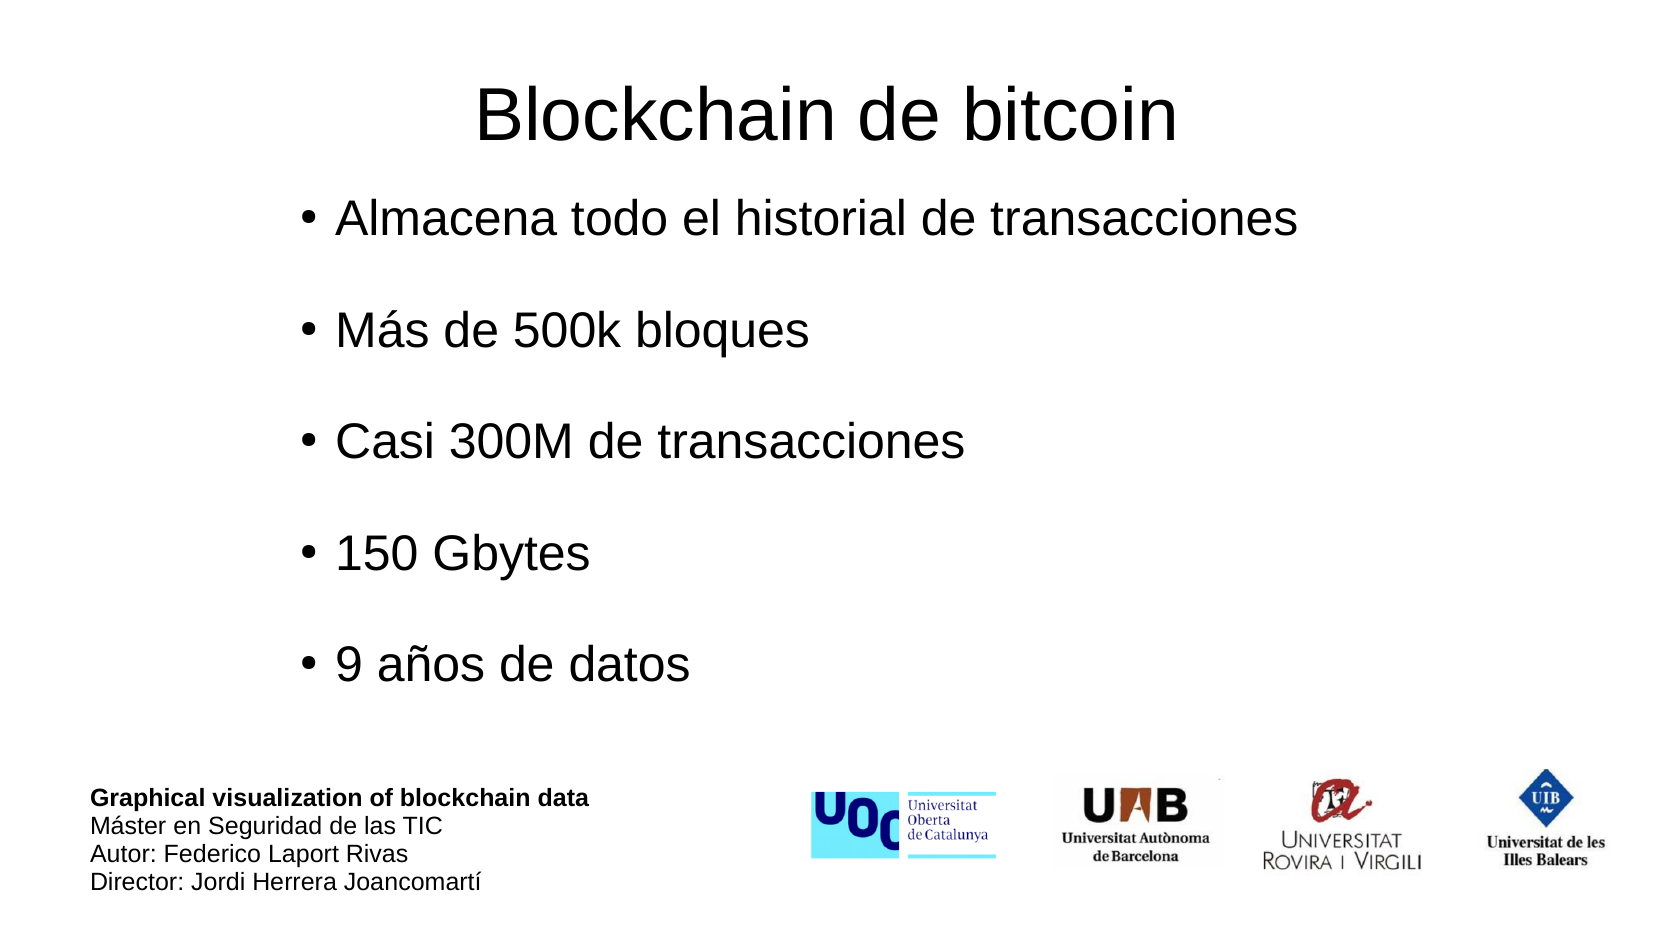

# Blockchain de bitcoin
Almacena todo el historial de transacciones
Más de 500k bloques
Casi 300M de transacciones
150 Gbytes
9 años de datos
Graphical visualization of blockchain data
Máster en Seguridad de las TIC
Autor: Federico Laport Rivas
Director: Jordi Herrera Joancomartí